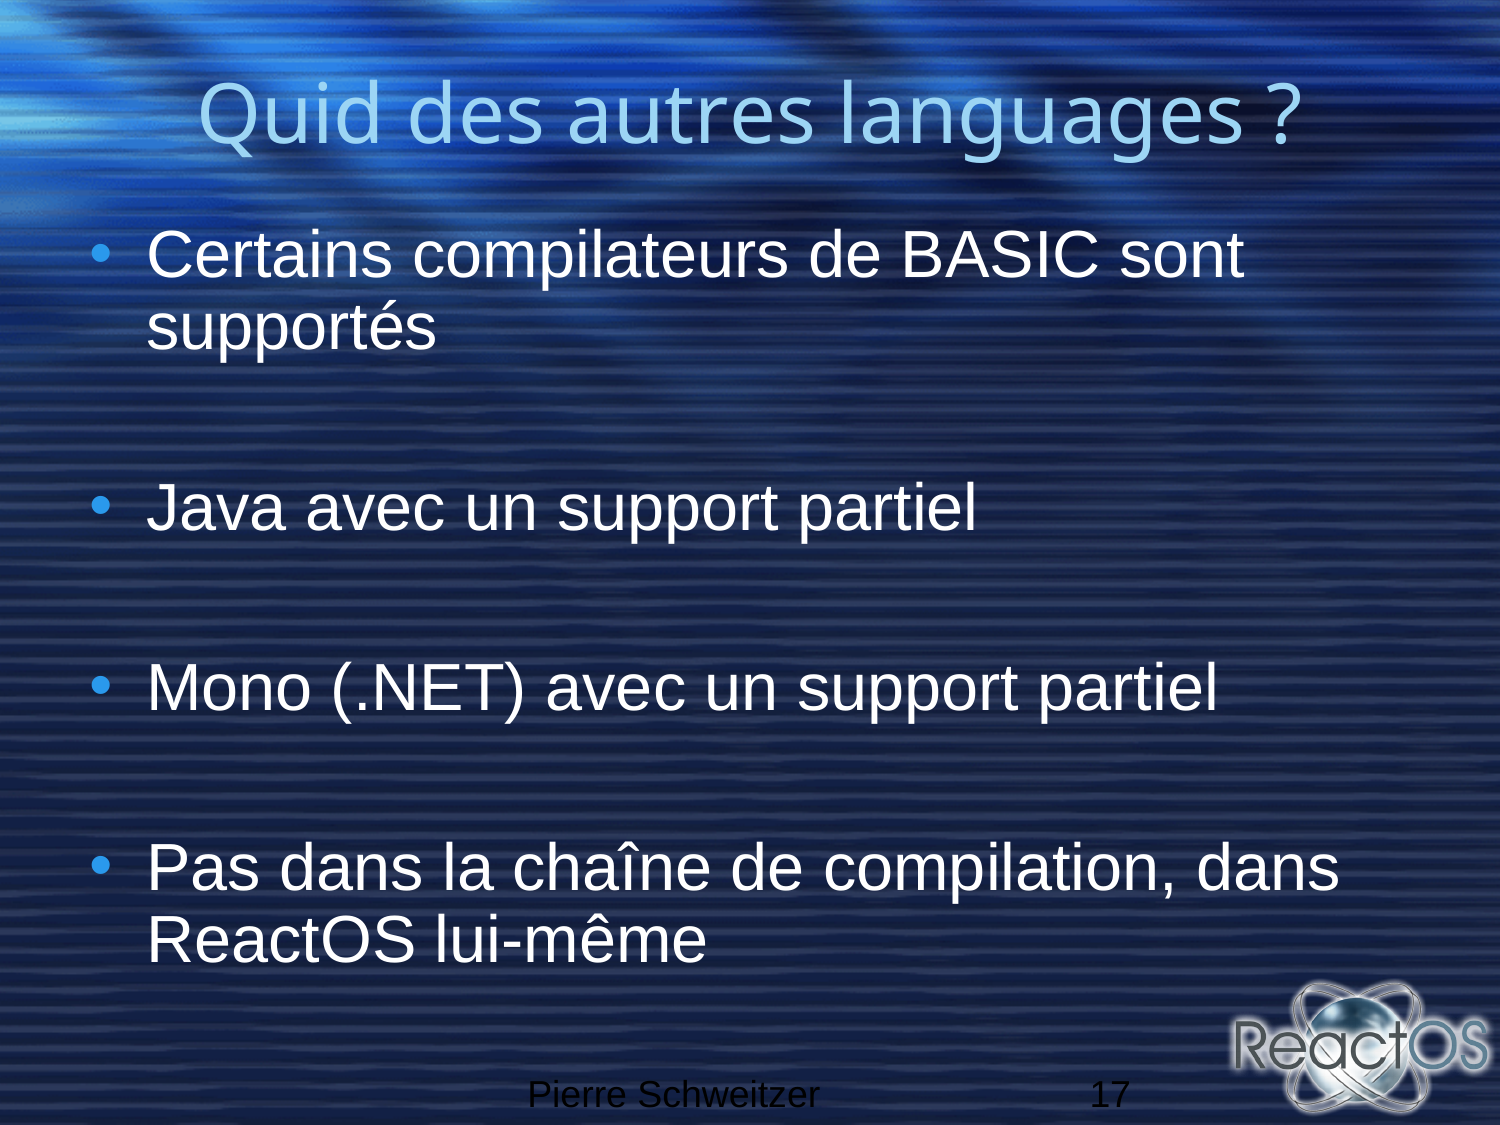

# Quid des autres languages ?
Certains compilateurs de BASIC sont supportés
Java avec un support partiel
Mono (.NET) avec un support partiel
Pas dans la chaîne de compilation, dans ReactOS lui-même
Pierre Schweitzer
17